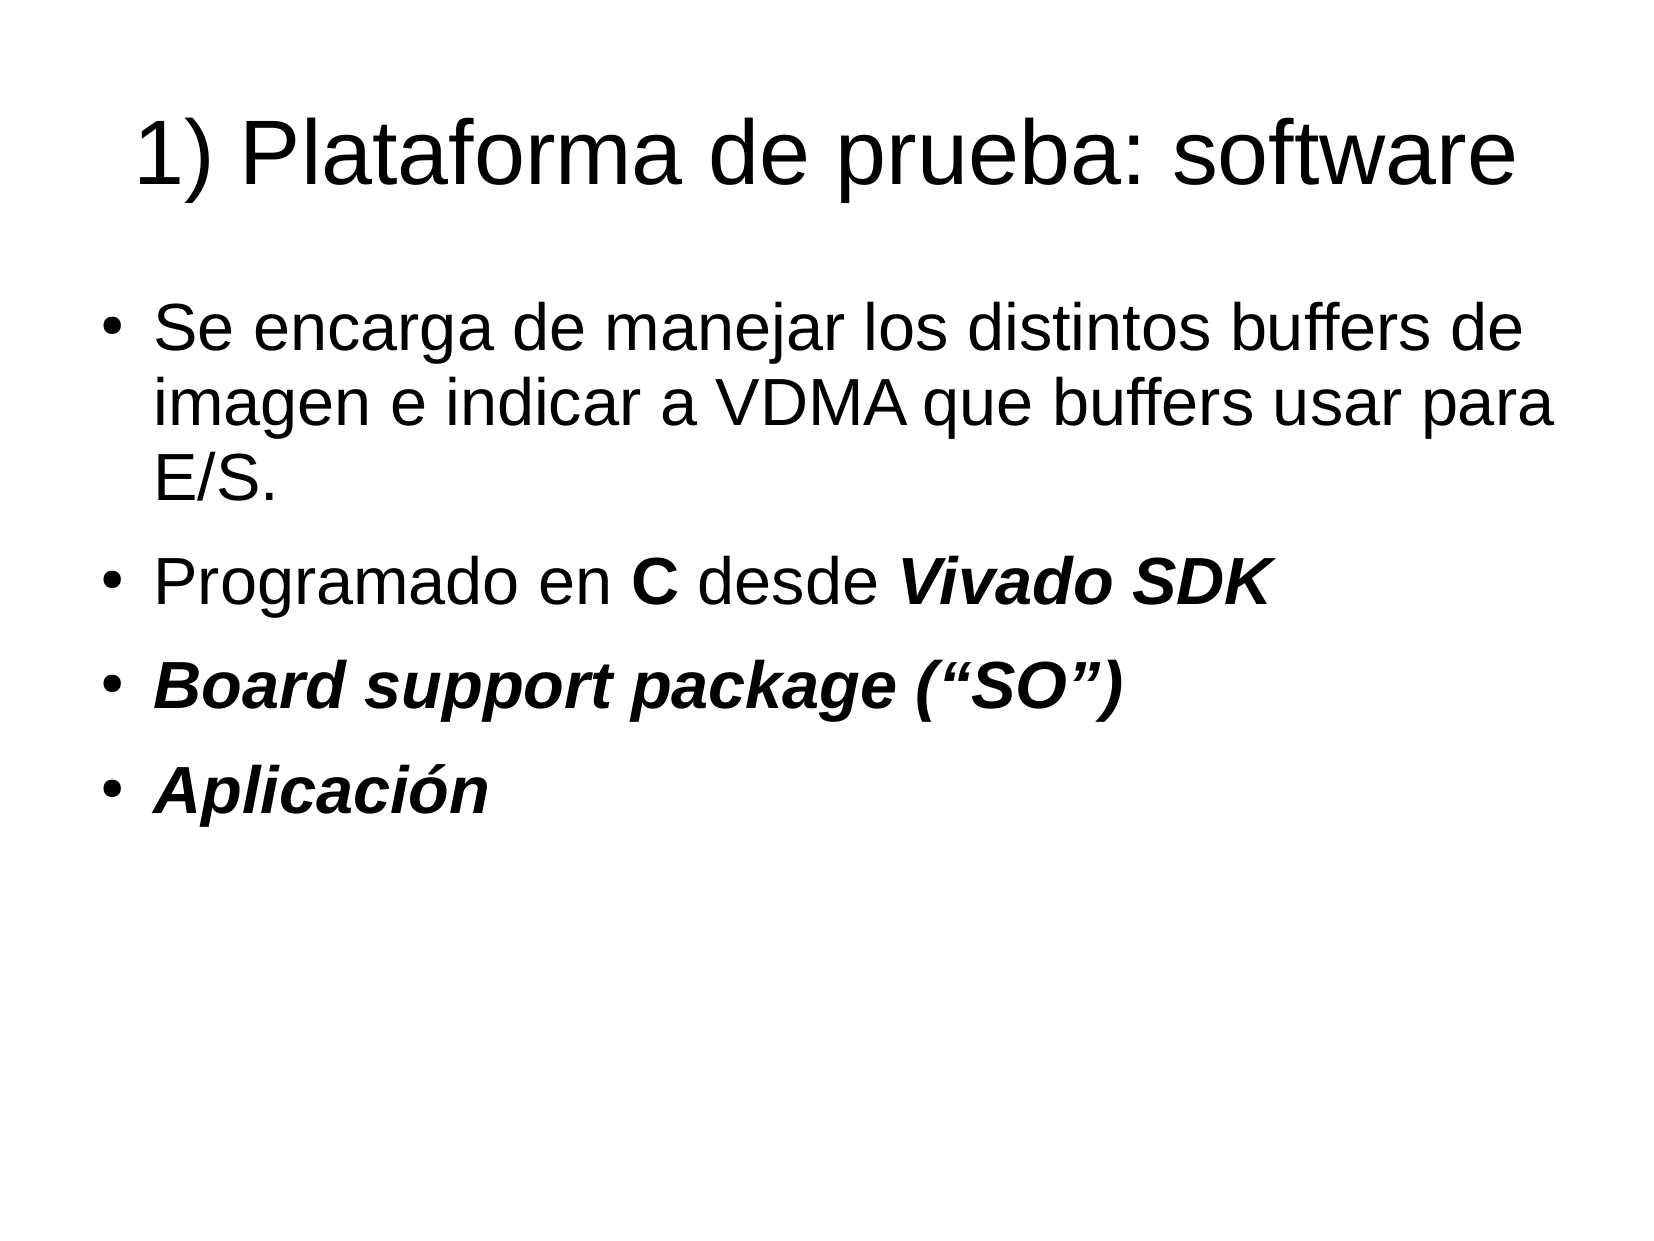

# 1) Plataforma de prueba: software
Se encarga de manejar los distintos buffers de imagen e indicar a VDMA que buffers usar para E/S.
Programado en C desde Vivado SDK
Board support package (“SO”)
Aplicación